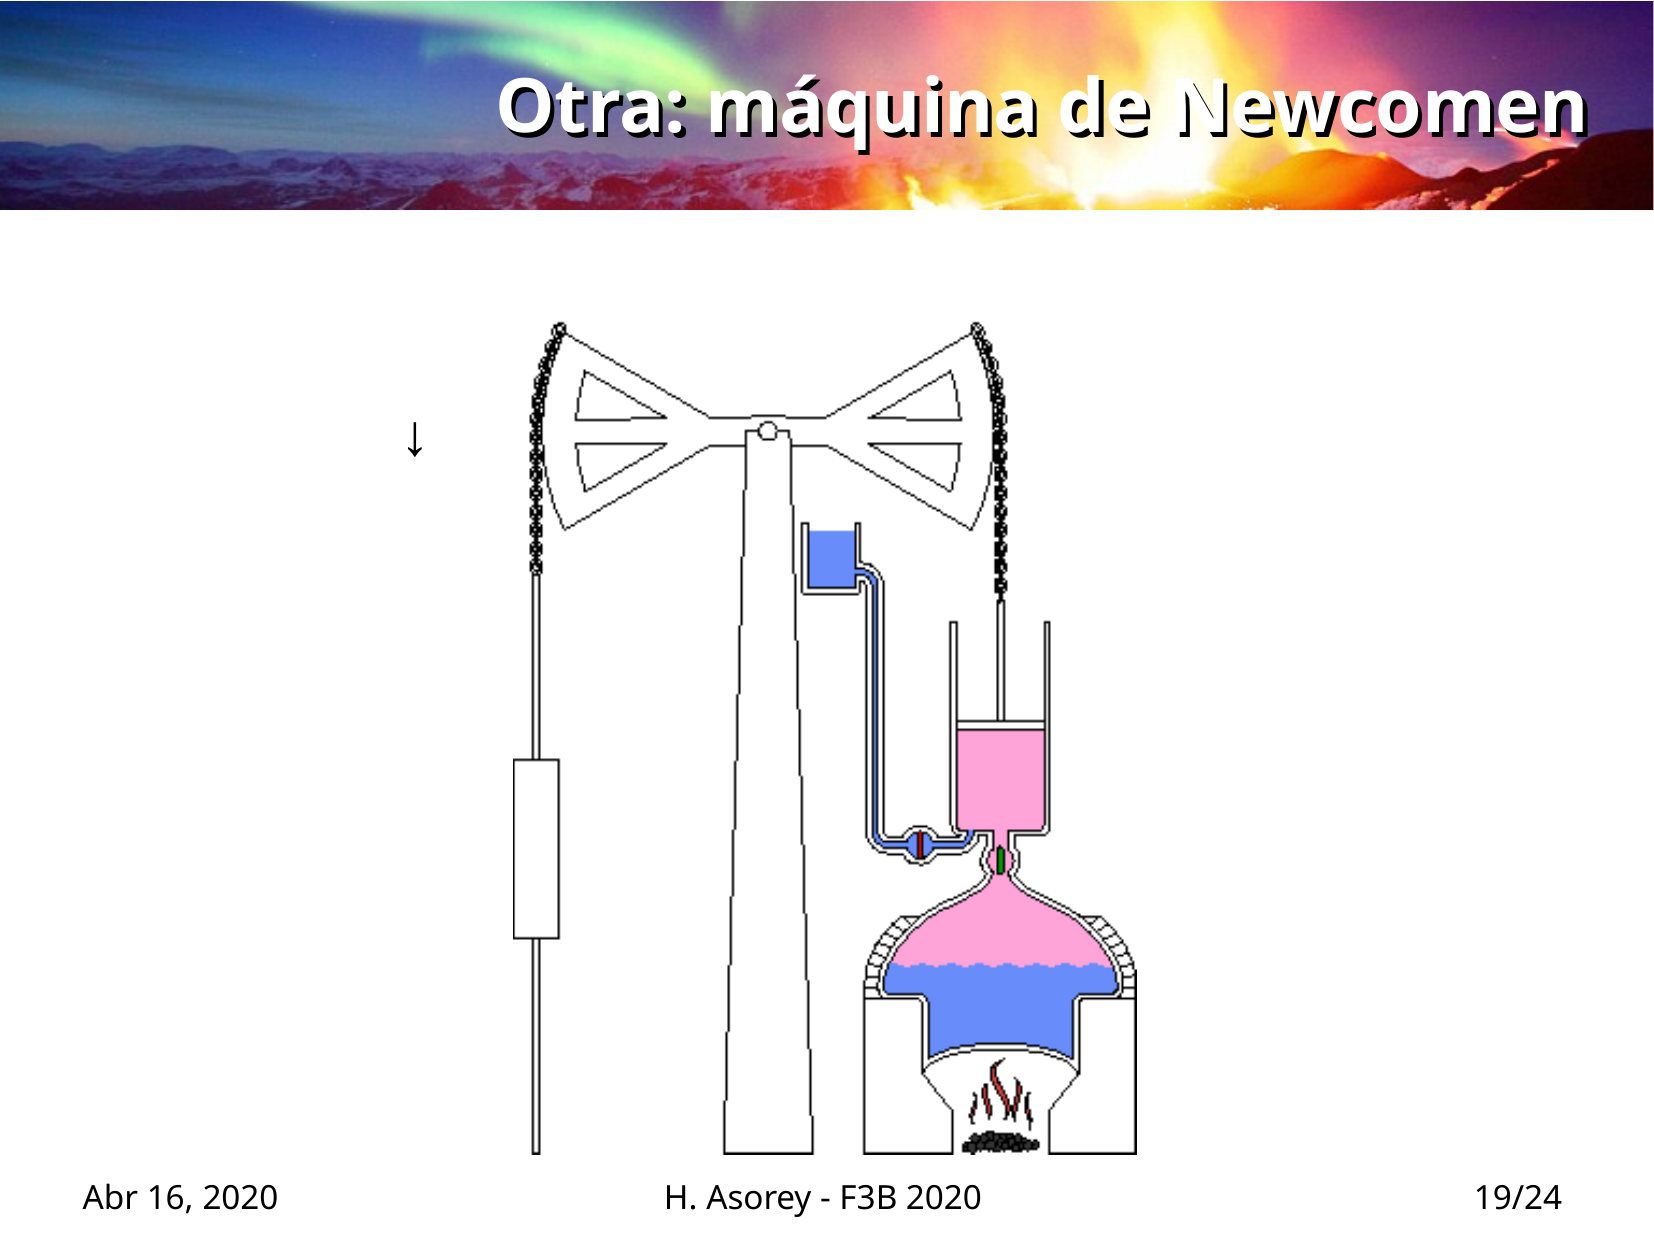

# Otra: máquina de Newcomen
↓
Abr 16, 2020
H. Asorey - F3B 2020
19